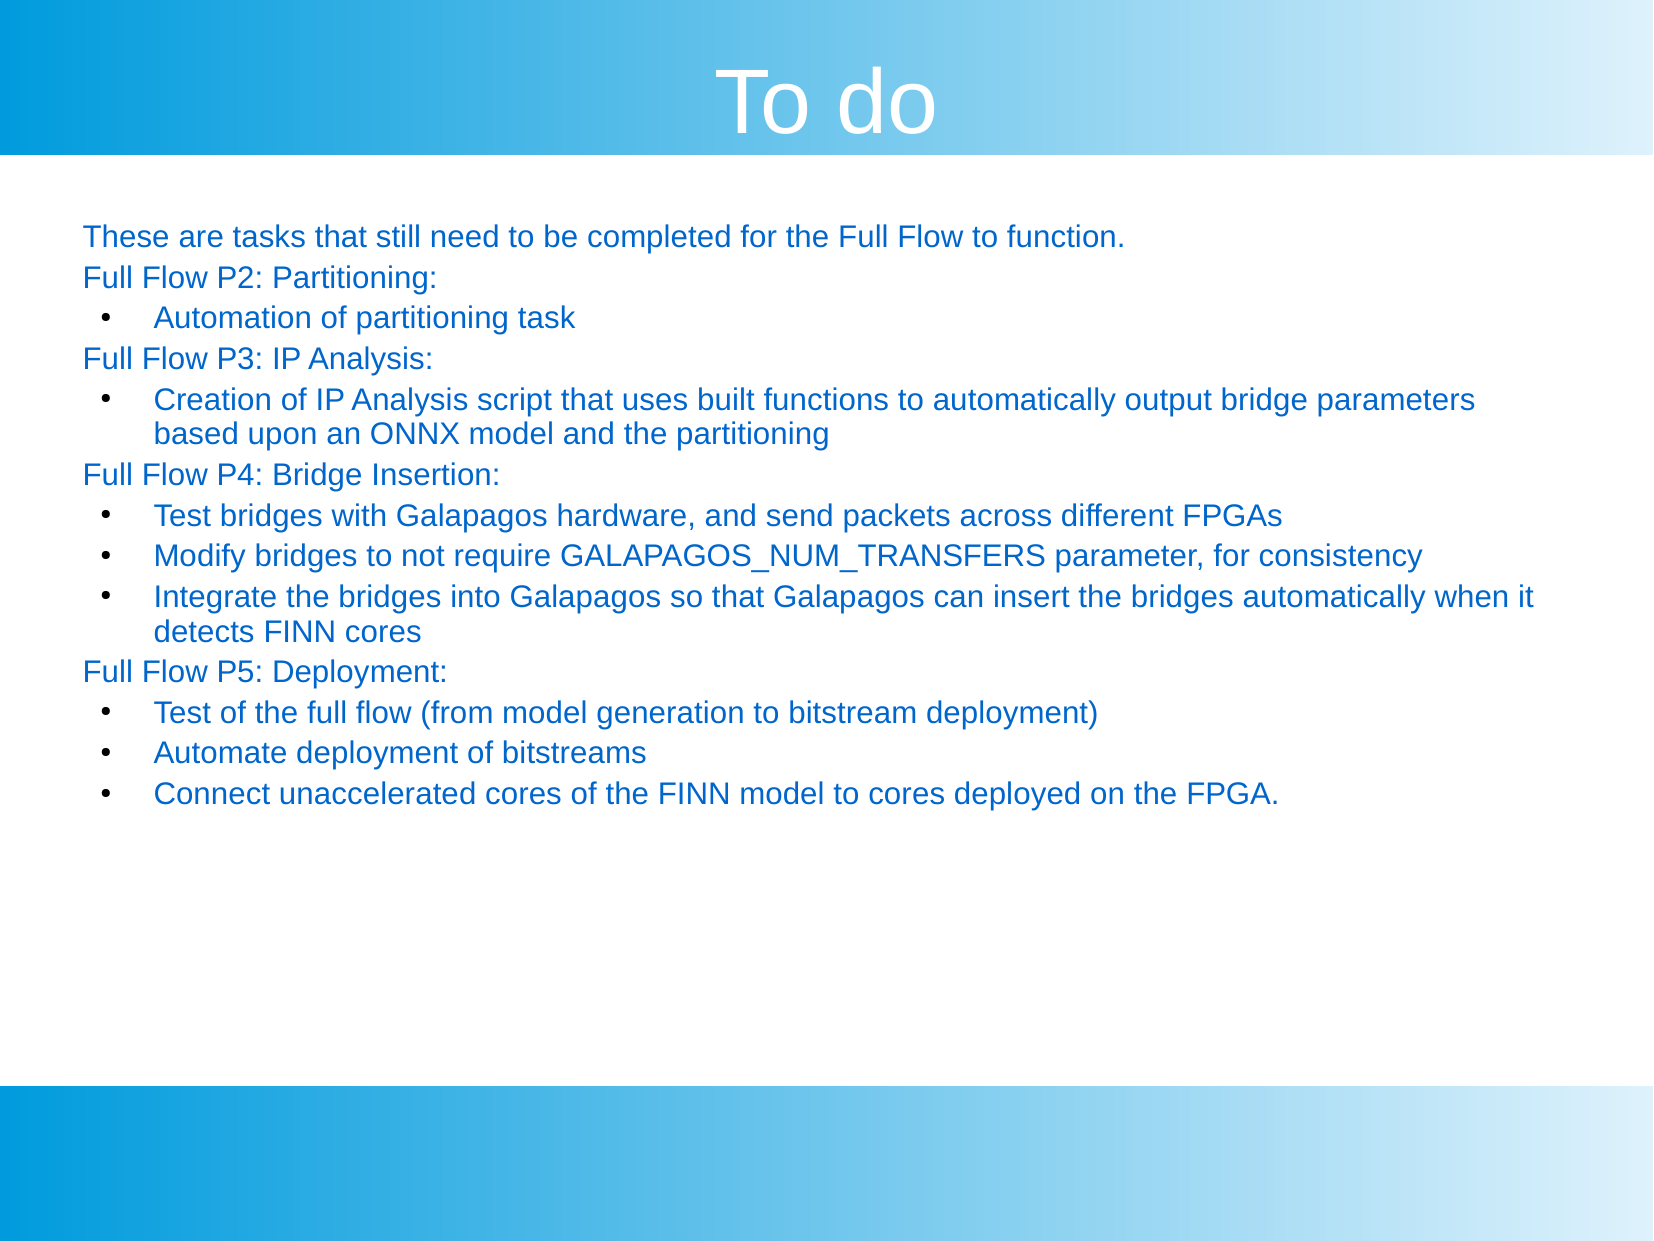

# To do
These are tasks that still need to be completed for the Full Flow to function.
Full Flow P2: Partitioning:
Automation of partitioning task
Full Flow P3: IP Analysis:
Creation of IP Analysis script that uses built functions to automatically output bridge parameters based upon an ONNX model and the partitioning
Full Flow P4: Bridge Insertion:
Test bridges with Galapagos hardware, and send packets across different FPGAs
Modify bridges to not require GALAPAGOS_NUM_TRANSFERS parameter, for consistency
Integrate the bridges into Galapagos so that Galapagos can insert the bridges automatically when it detects FINN cores
Full Flow P5: Deployment:
Test of the full flow (from model generation to bitstream deployment)
Automate deployment of bitstreams
Connect unaccelerated cores of the FINN model to cores deployed on the FPGA.